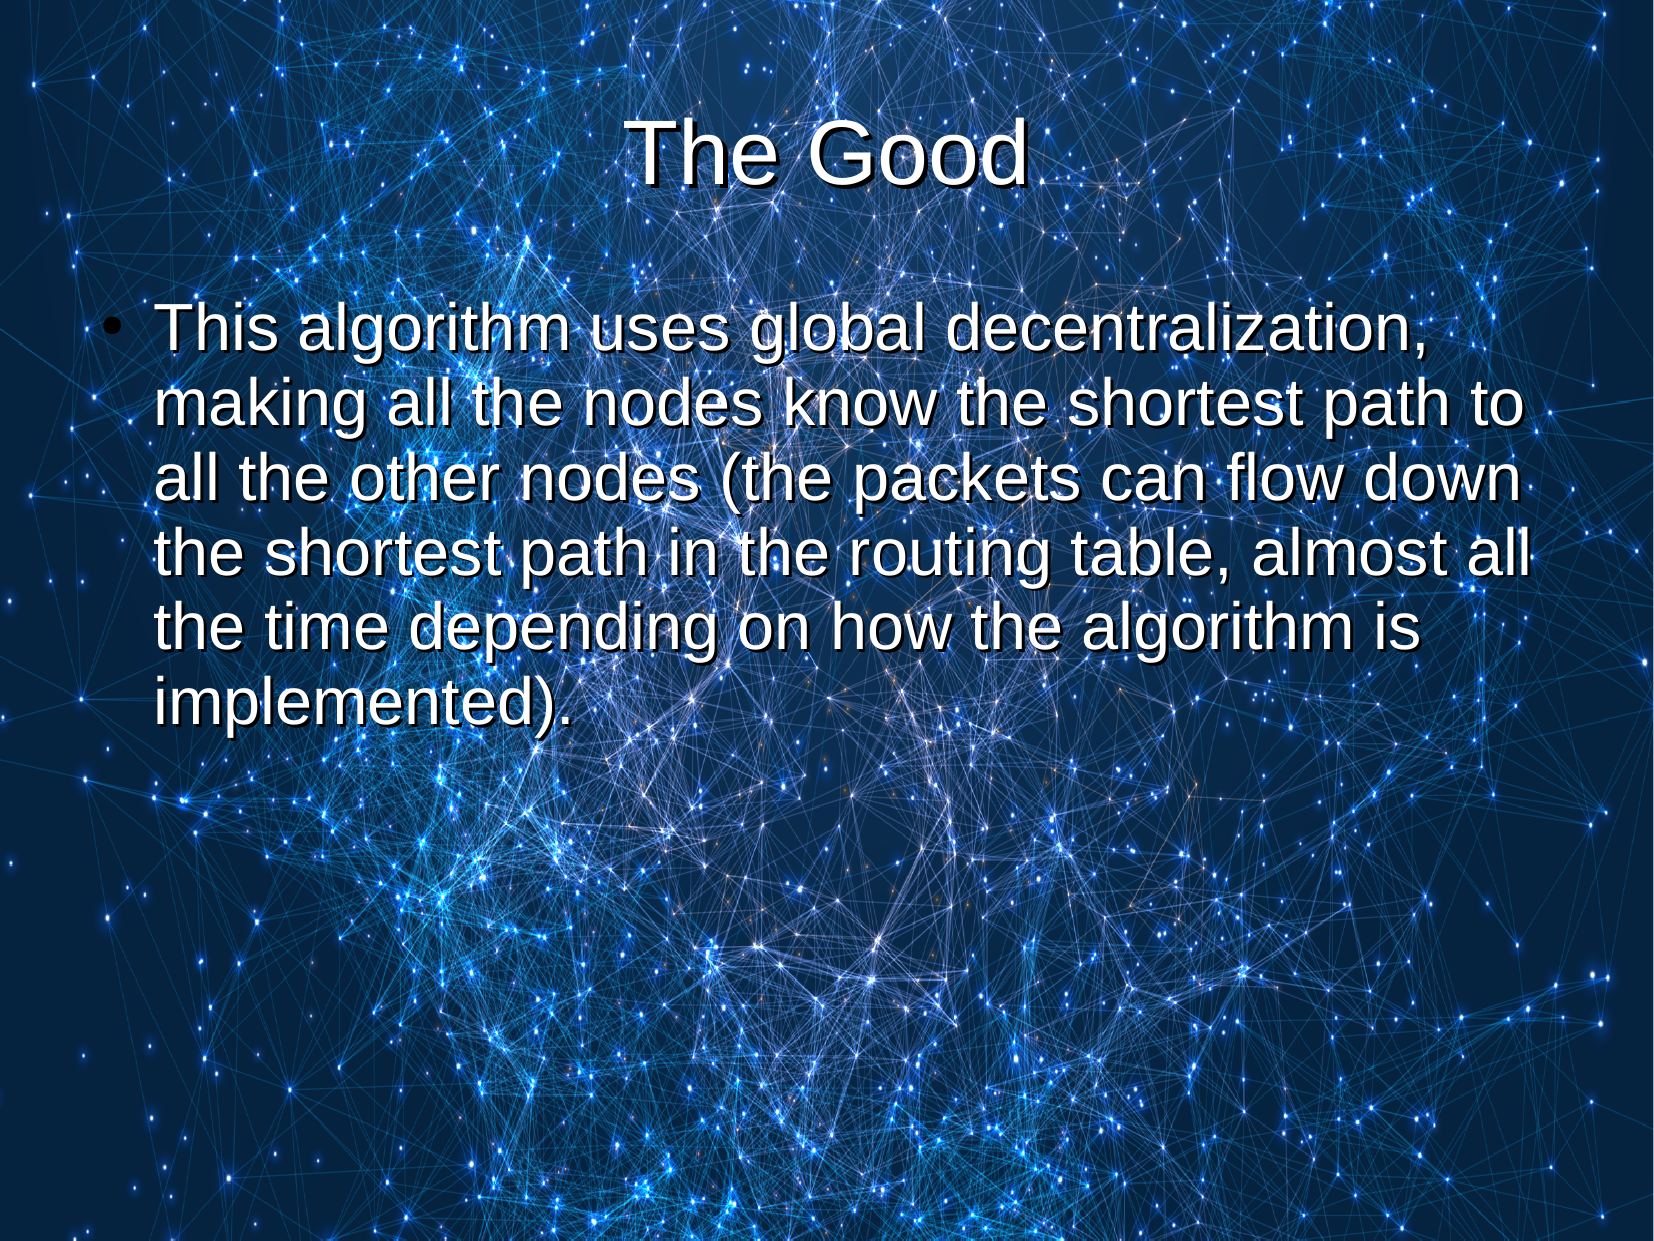

# The Good
This algorithm uses global decentralization, making all the nodes know the shortest path to all the other nodes (the packets can flow down the shortest path in the routing table, almost all the time depending on how the algorithm is implemented).